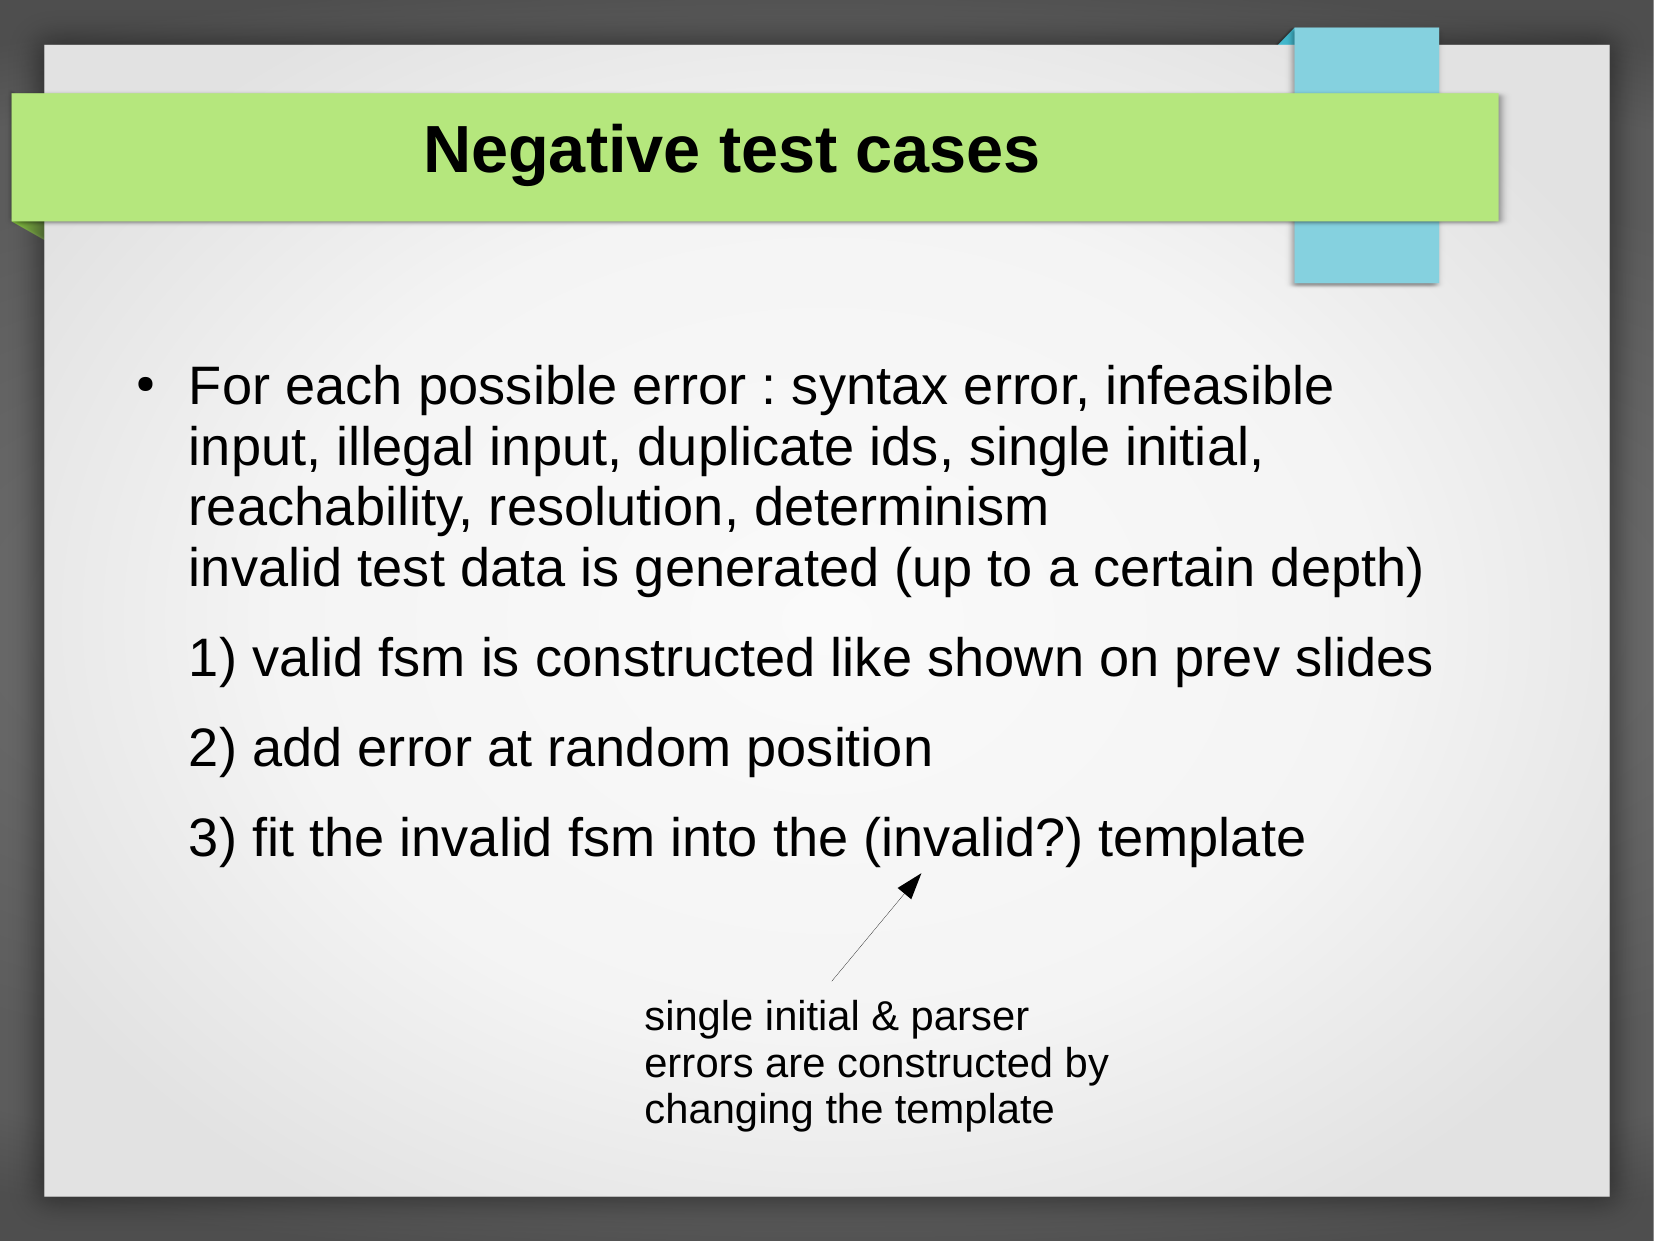

Negative test cases
# For each possible error : syntax error, infeasible input, illegal input, duplicate ids, single initial, reachability, resolution, determinism invalid test data is generated (up to a certain depth)
1) valid fsm is constructed like shown on prev slides
2) add error at random position
3) fit the invalid fsm into the (invalid?) template
single initial & parser errors are constructed by changing the template